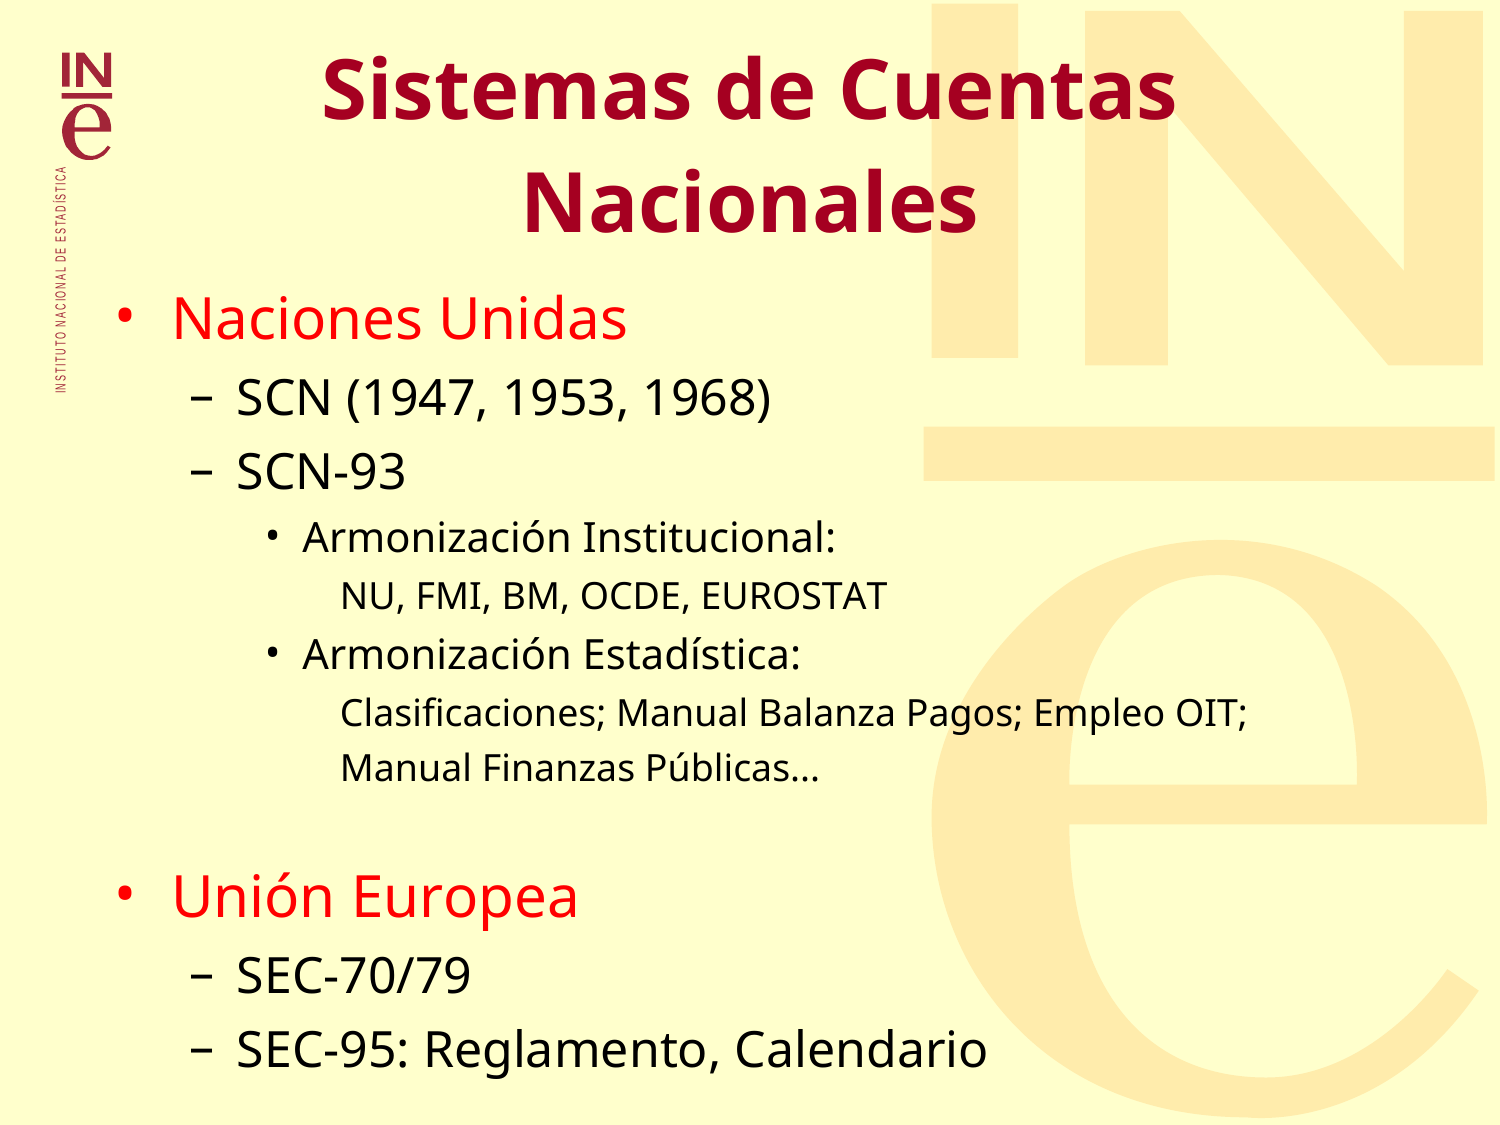

# Sistemas de Cuentas Nacionales
Naciones Unidas
SCN (1947, 1953, 1968)
SCN-93
Armonización Institucional:
NU, FMI, BM, OCDE, EUROSTAT
Armonización Estadística:
Clasificaciones; Manual Balanza Pagos; Empleo OIT;
Manual Finanzas Públicas...
Unión Europea
SEC-70/79
SEC-95: Reglamento, Calendario